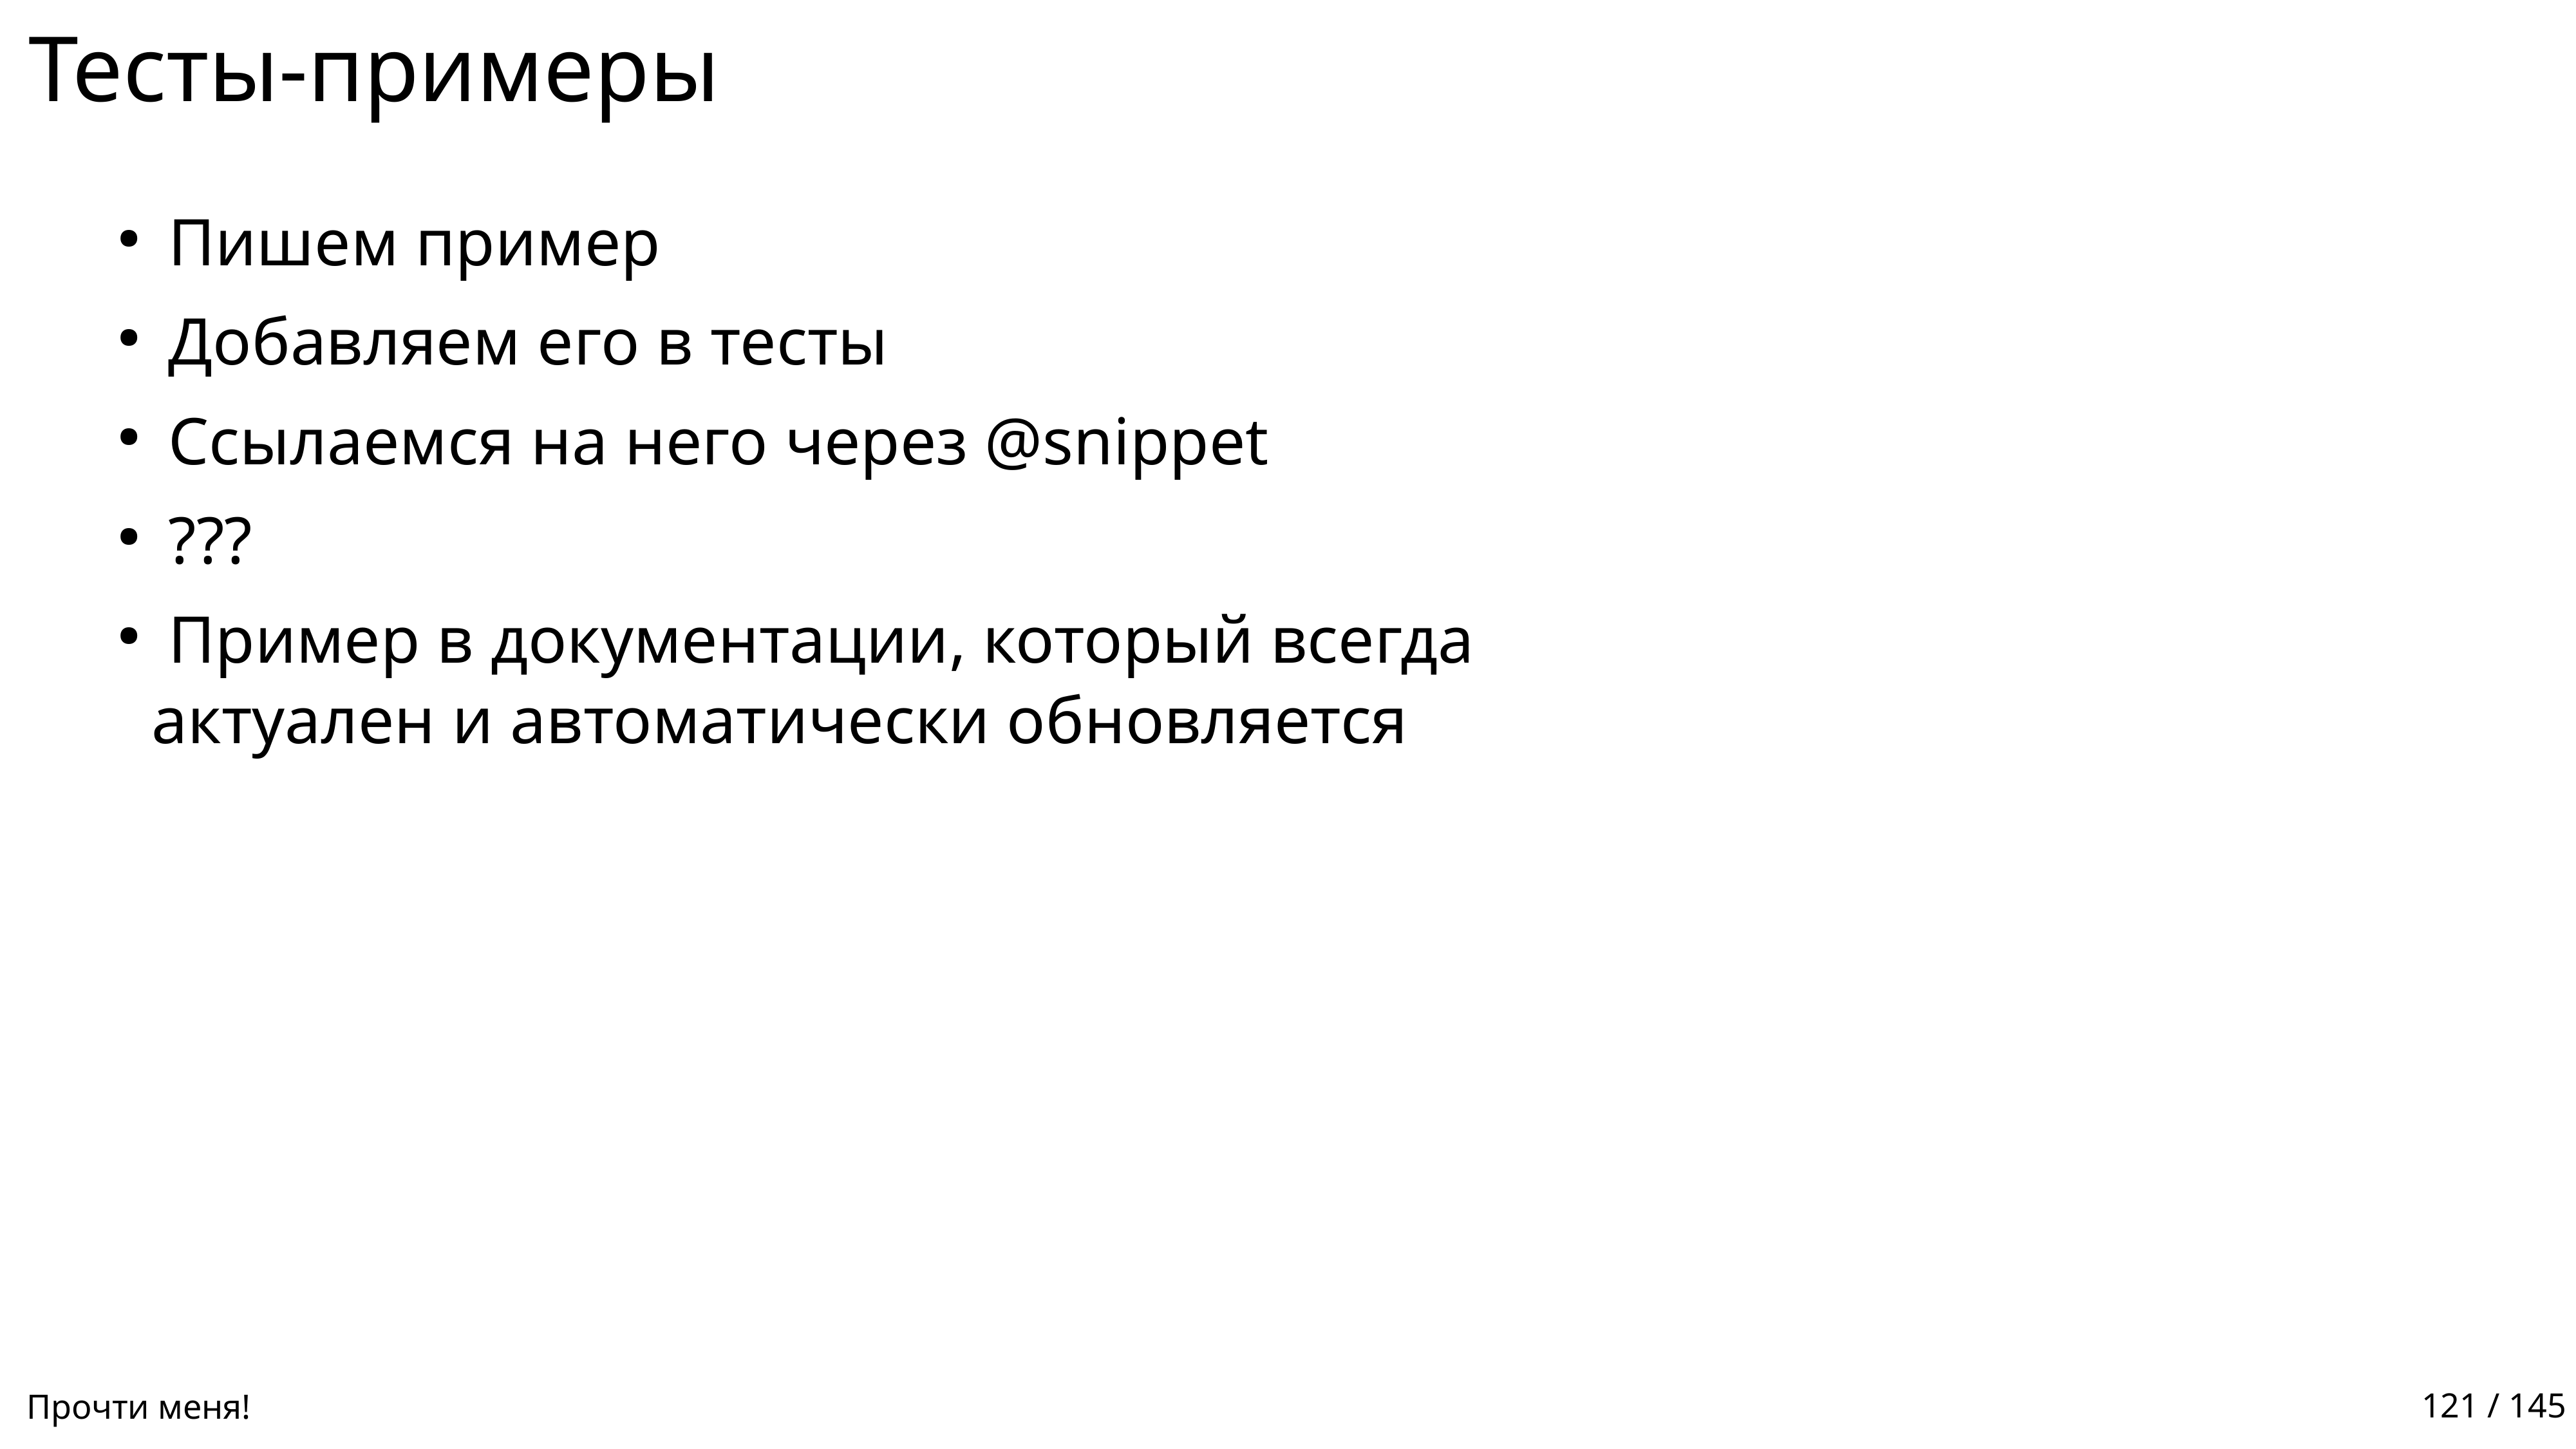

Тесты-примеры
# Пишем пример
 Добавляем его в тесты
 Ссылаемся на него через @snippet
 ???
 Пример в документации, который всегда актуален и автоматически обновляется
Прочти меня!